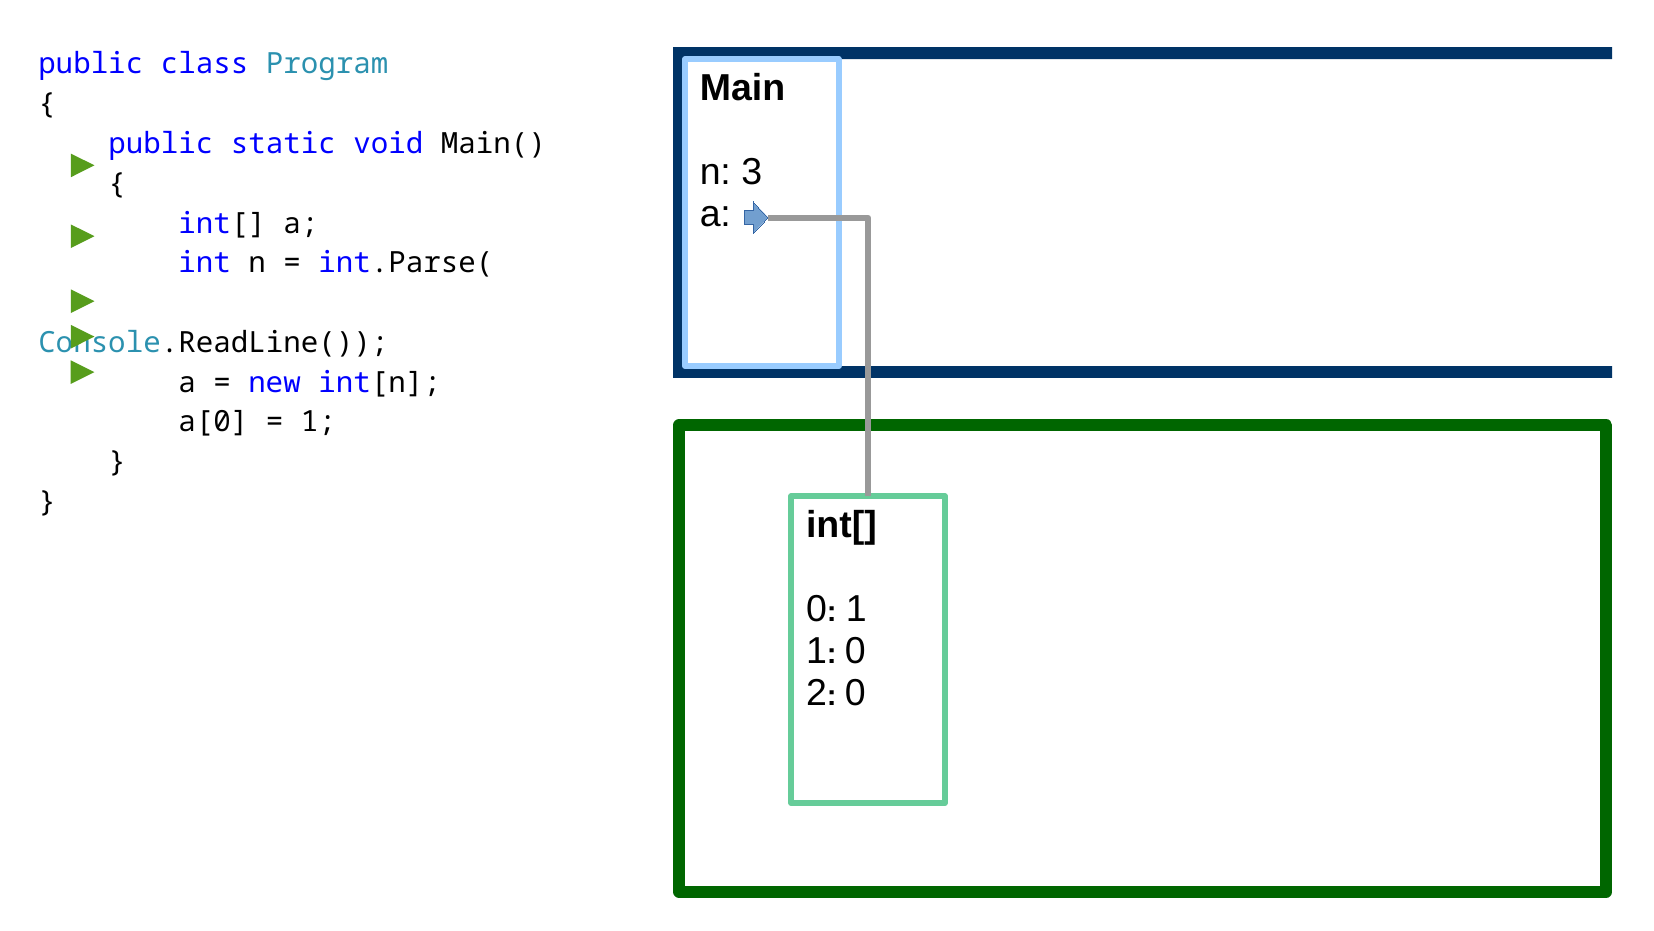

public class Program
{
 public static void Main()
 {
 int[] a;
 int n = int.Parse(
		 Console.ReadLine());
 a = new int[n];
 a[0] = 1;
 }
}
Main
n: 0
a:
3
int[]
0: 0
1: 0
2: 0
1